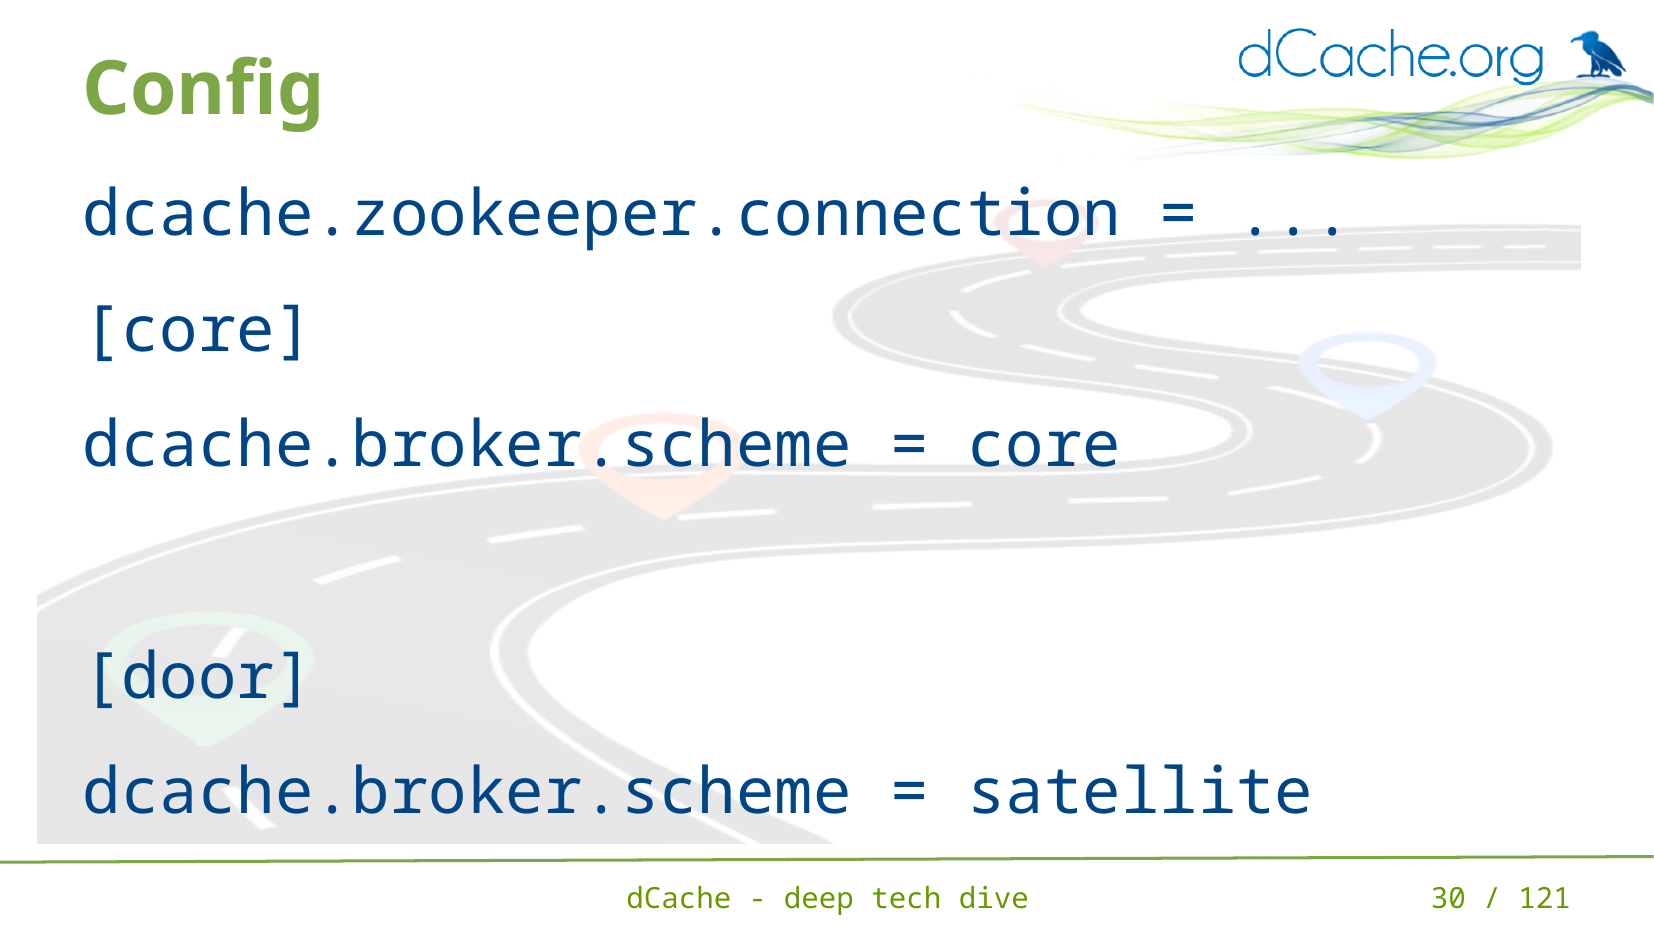

# Config
dcache.zookeeper.connection = ...
[core]
dcache.broker.scheme = core
[door]
dcache.broker.scheme = satellite
dCache - deep tech dive
30